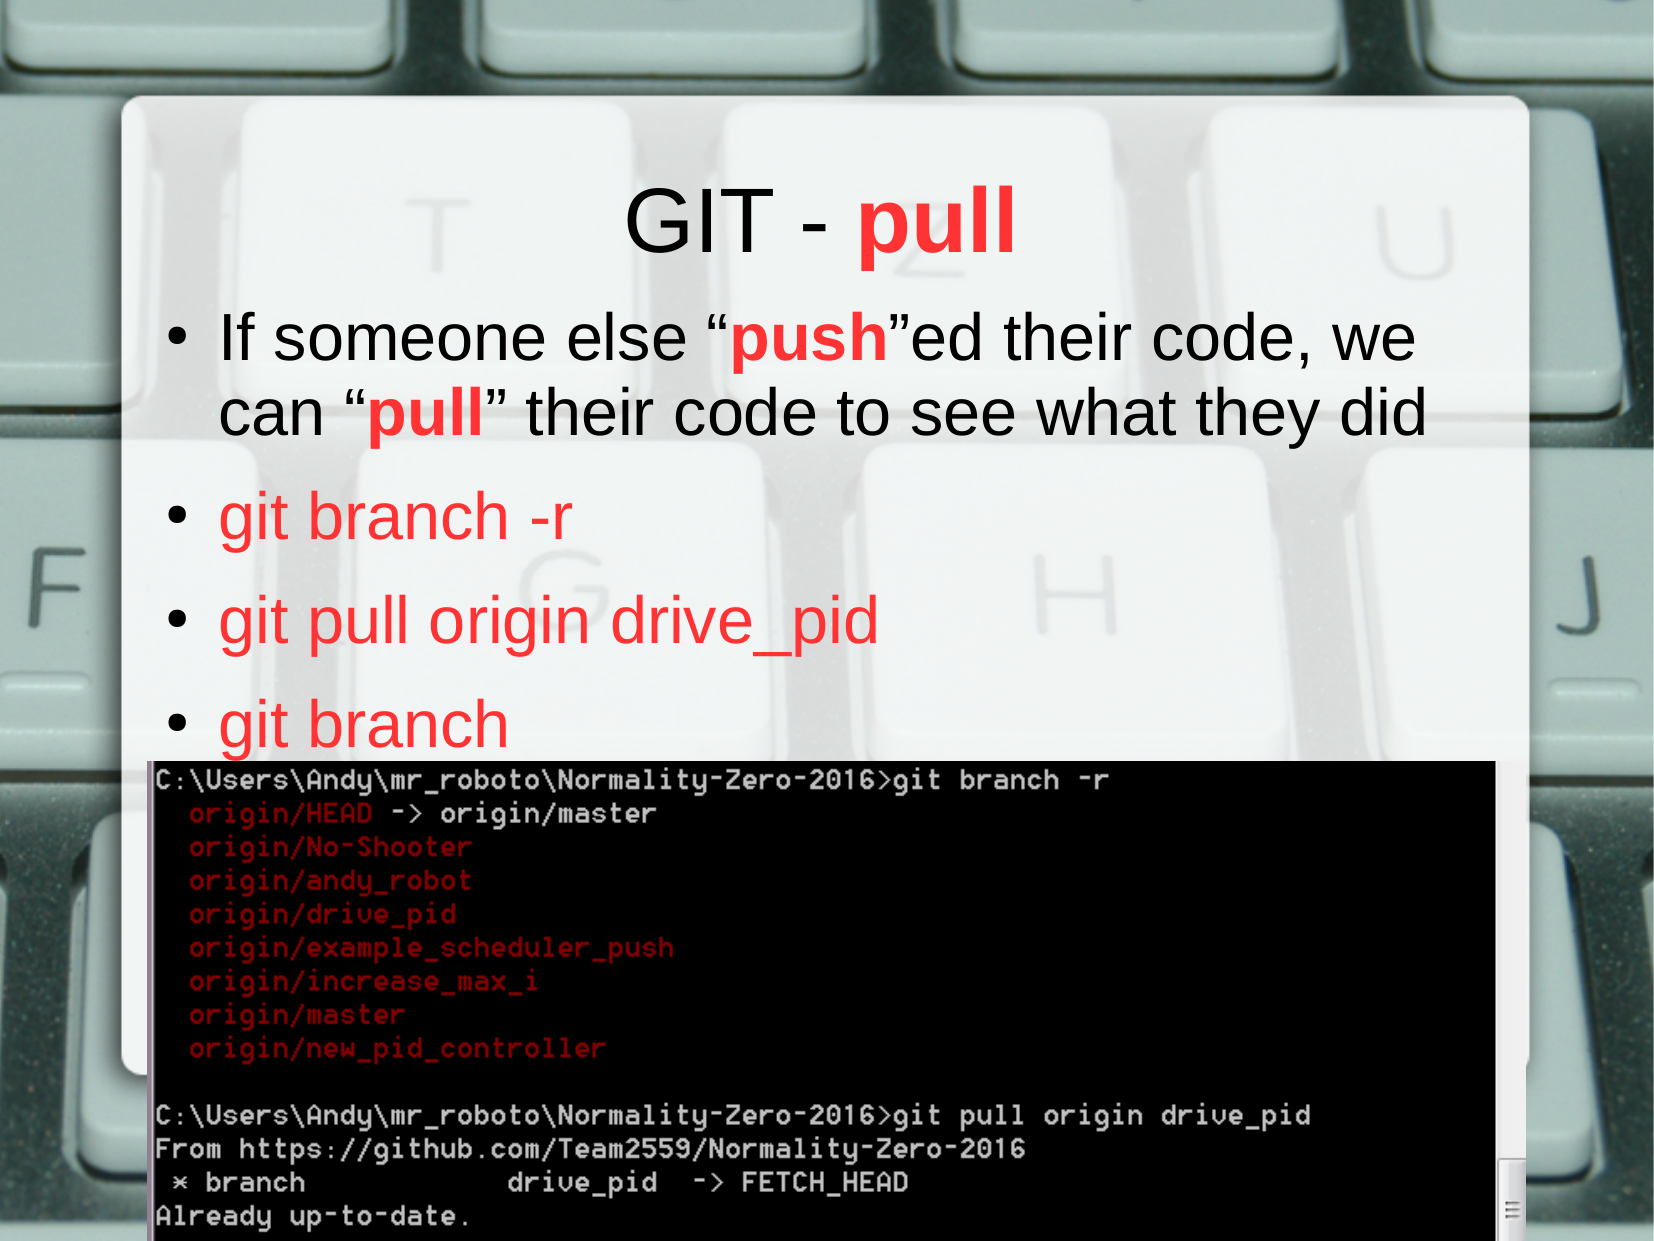

# GIT - pull
If someone else “push”ed their code, we can “pull” their code to see what they did
git branch -r
git pull origin drive_pid
git branch